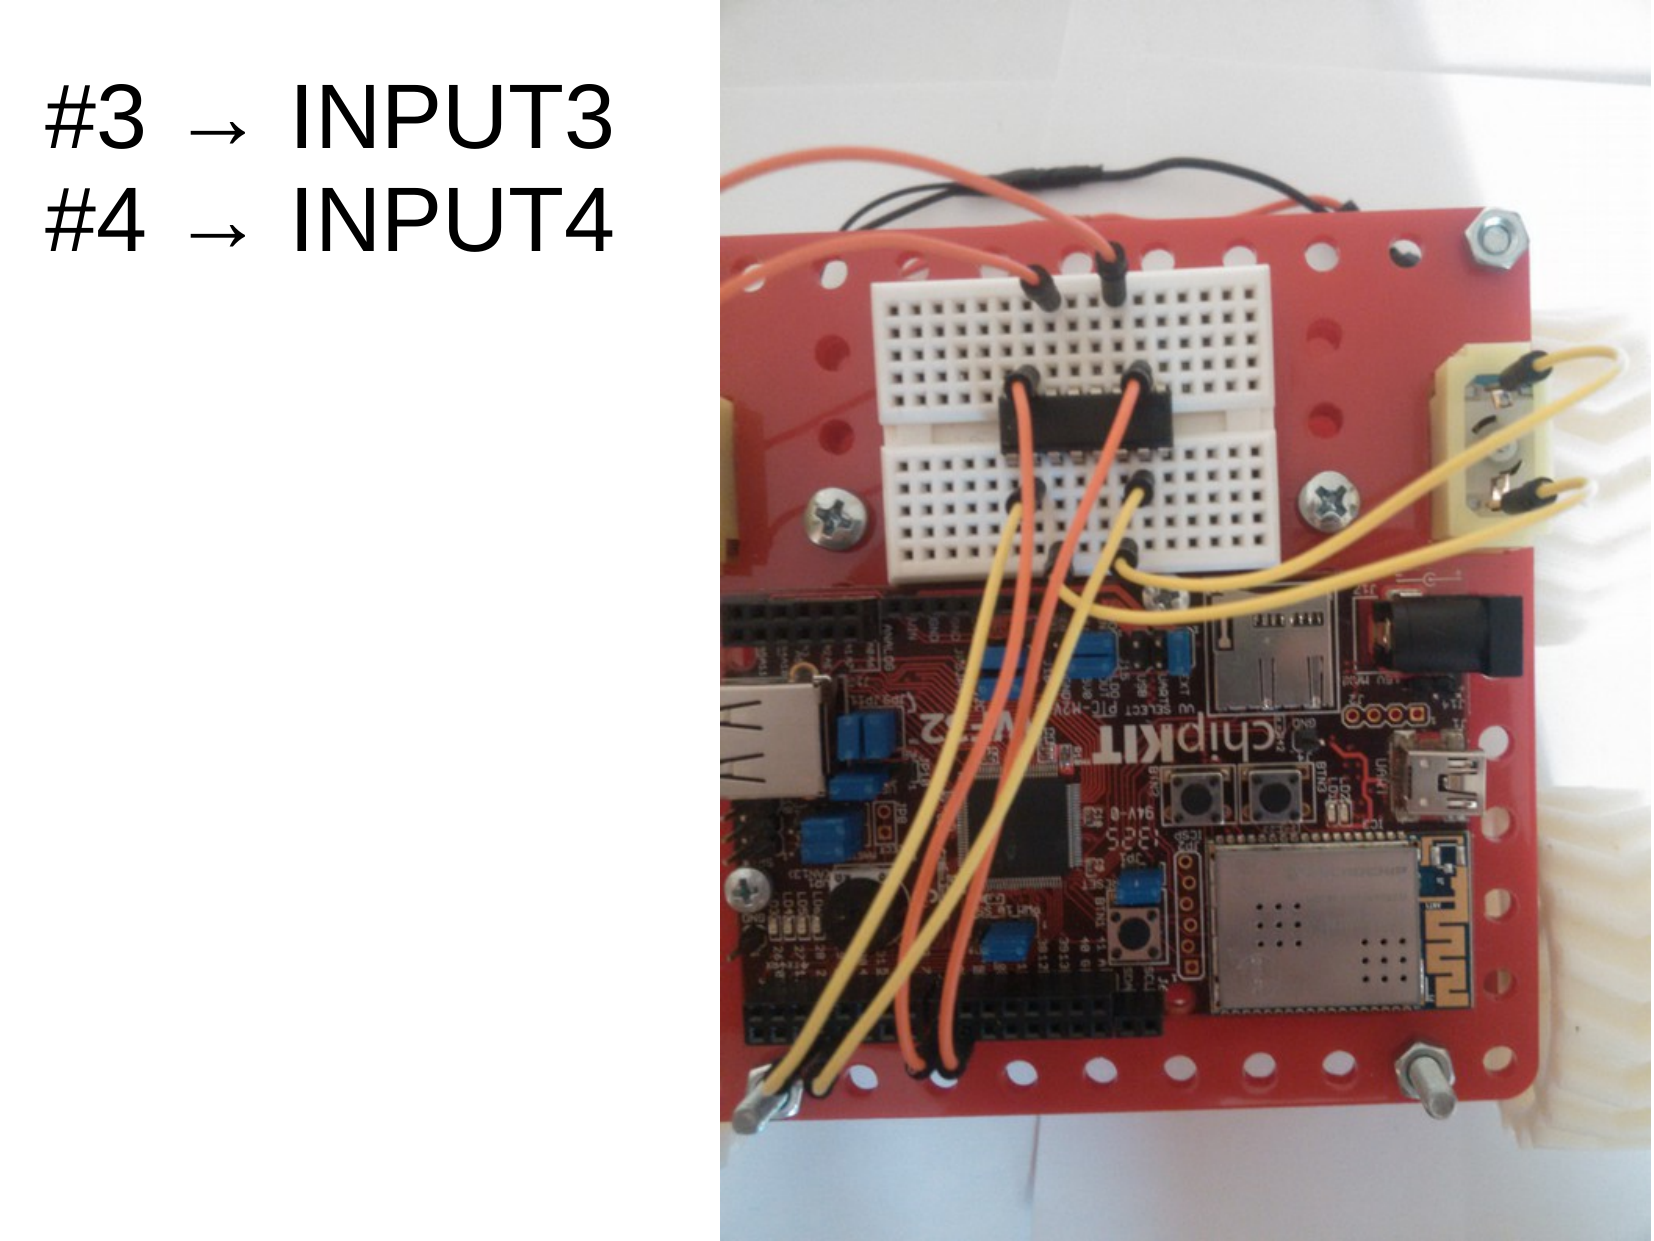

# #3 → INPUT3 #4 → INPUT4